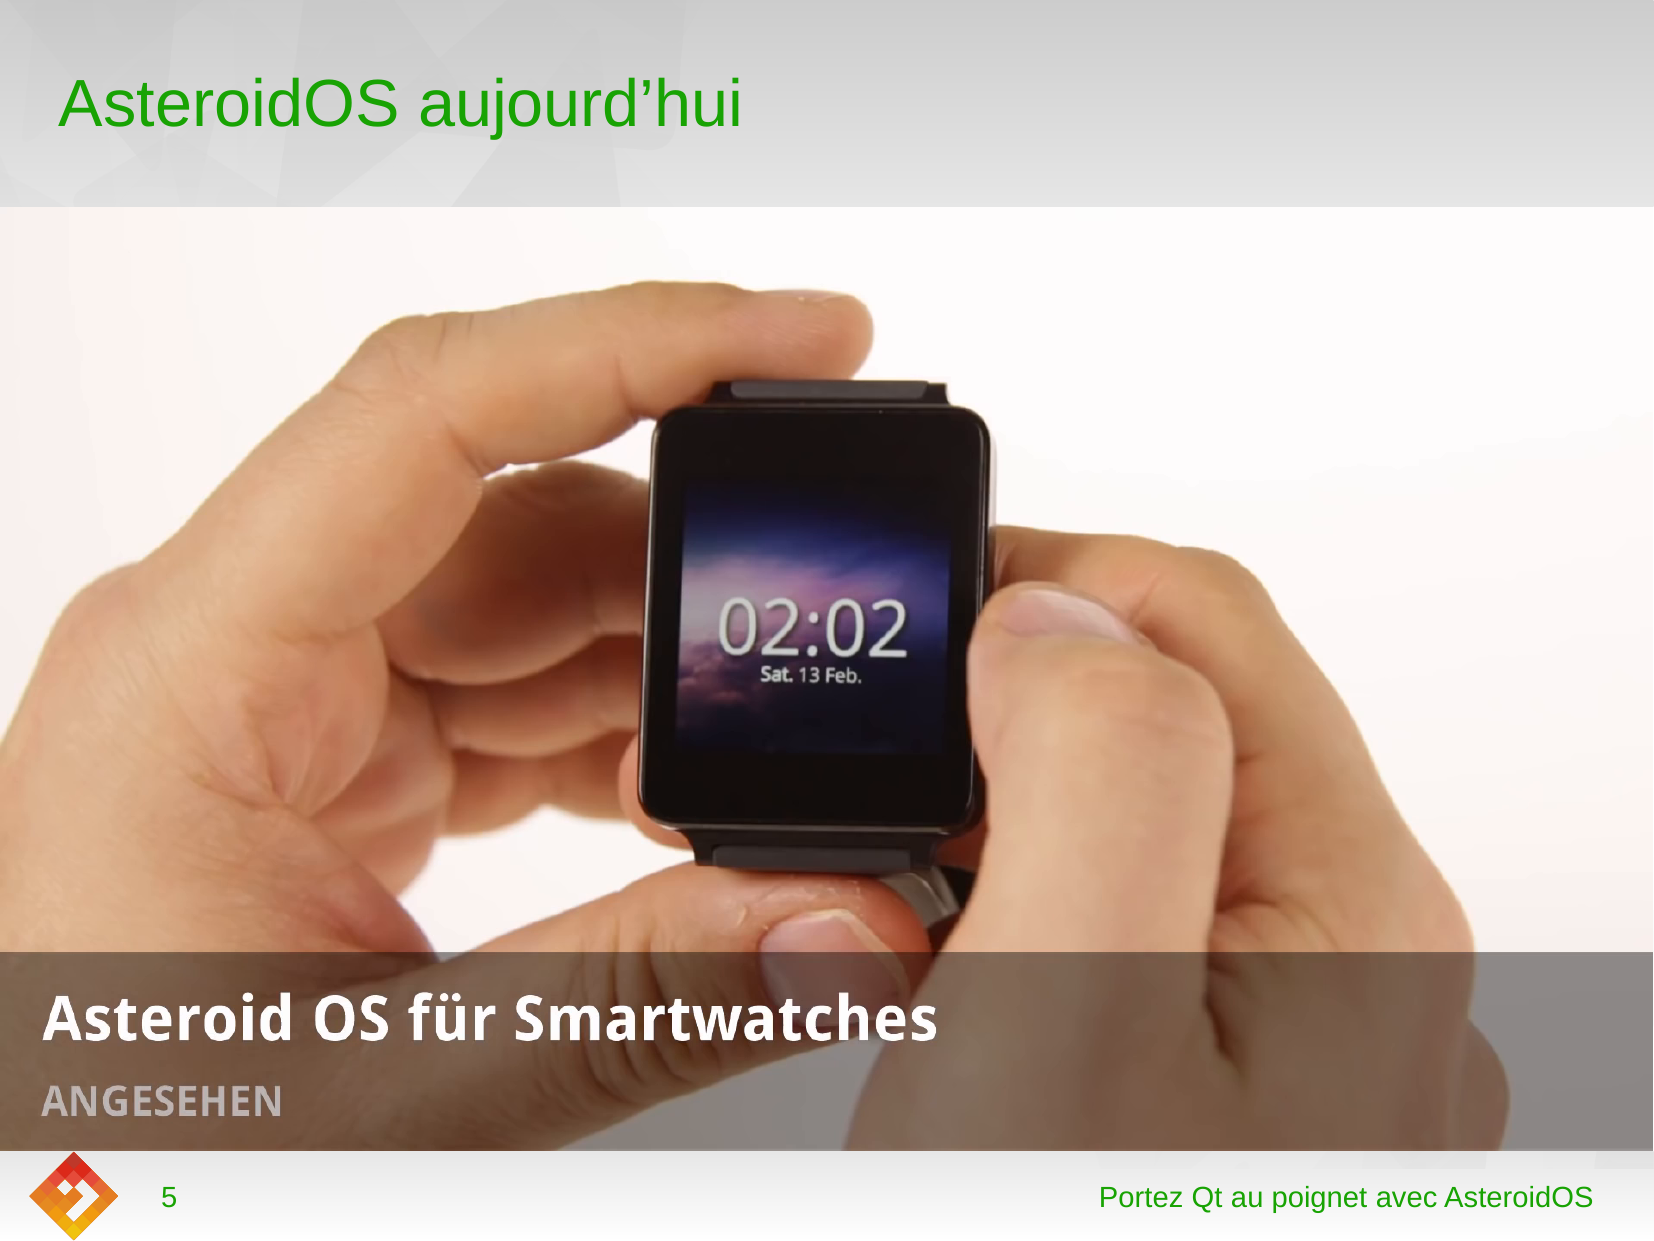

# AsteroidOS aujourd’hui
5
Portez Qt au poignet avec AsteroidOS